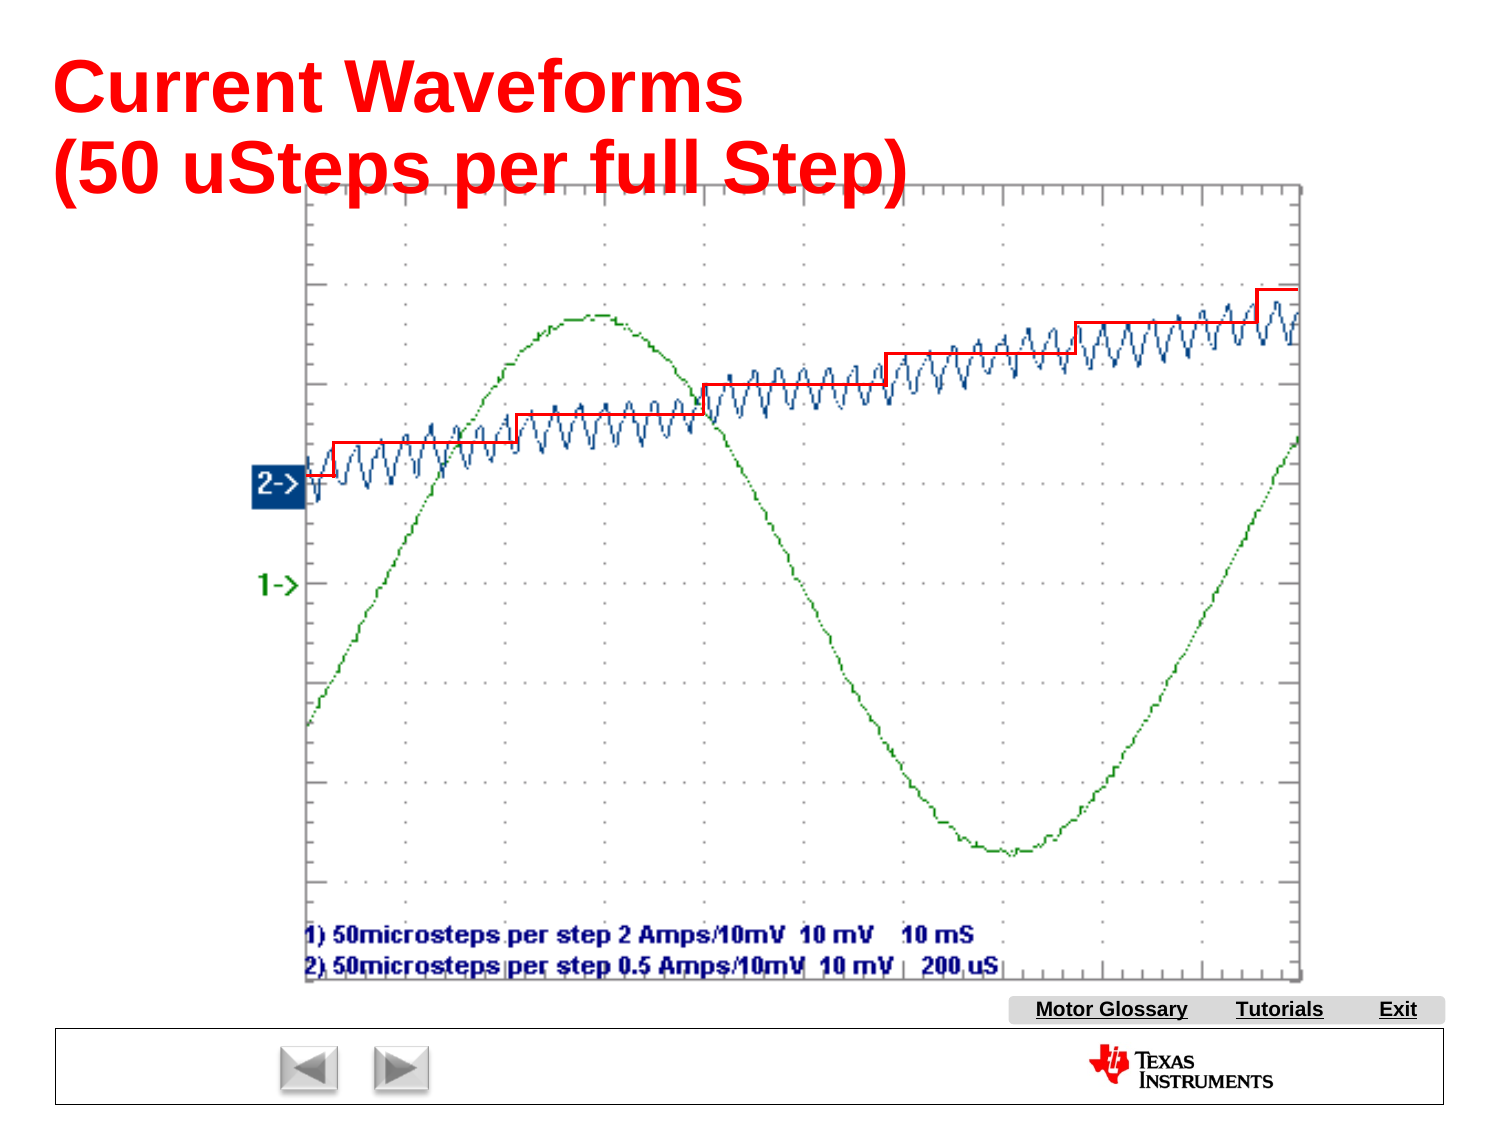

# Current Waveforms (50 uSteps per full Step)